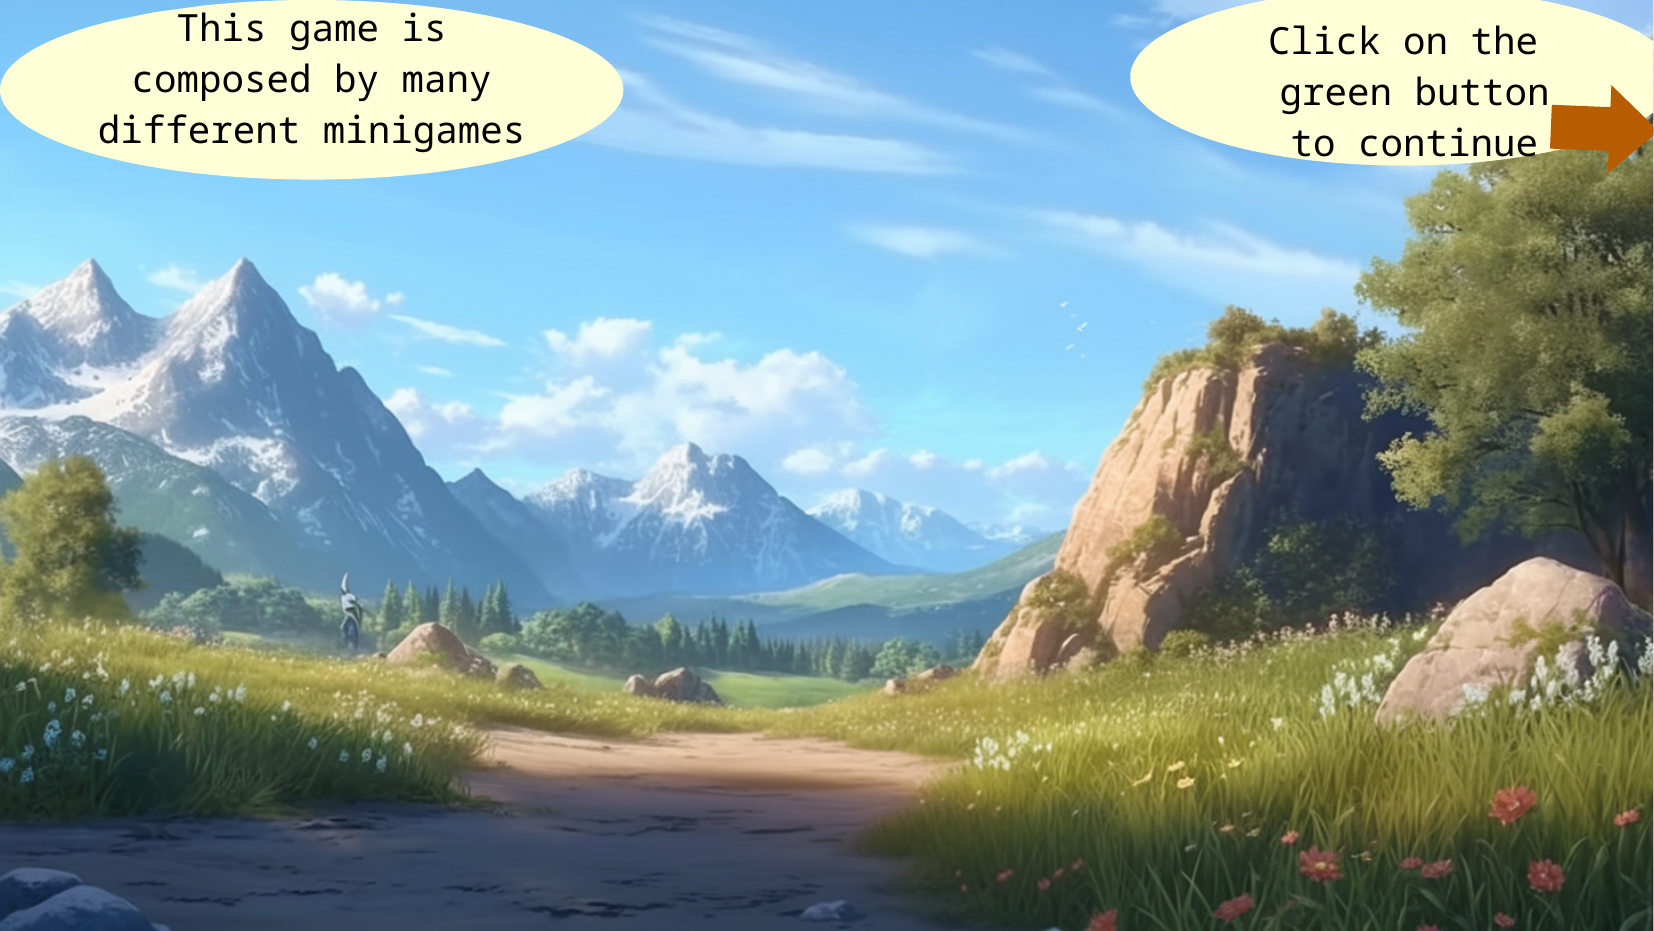

This game is composed by many different minigames
Click on the
 green button
 to continue